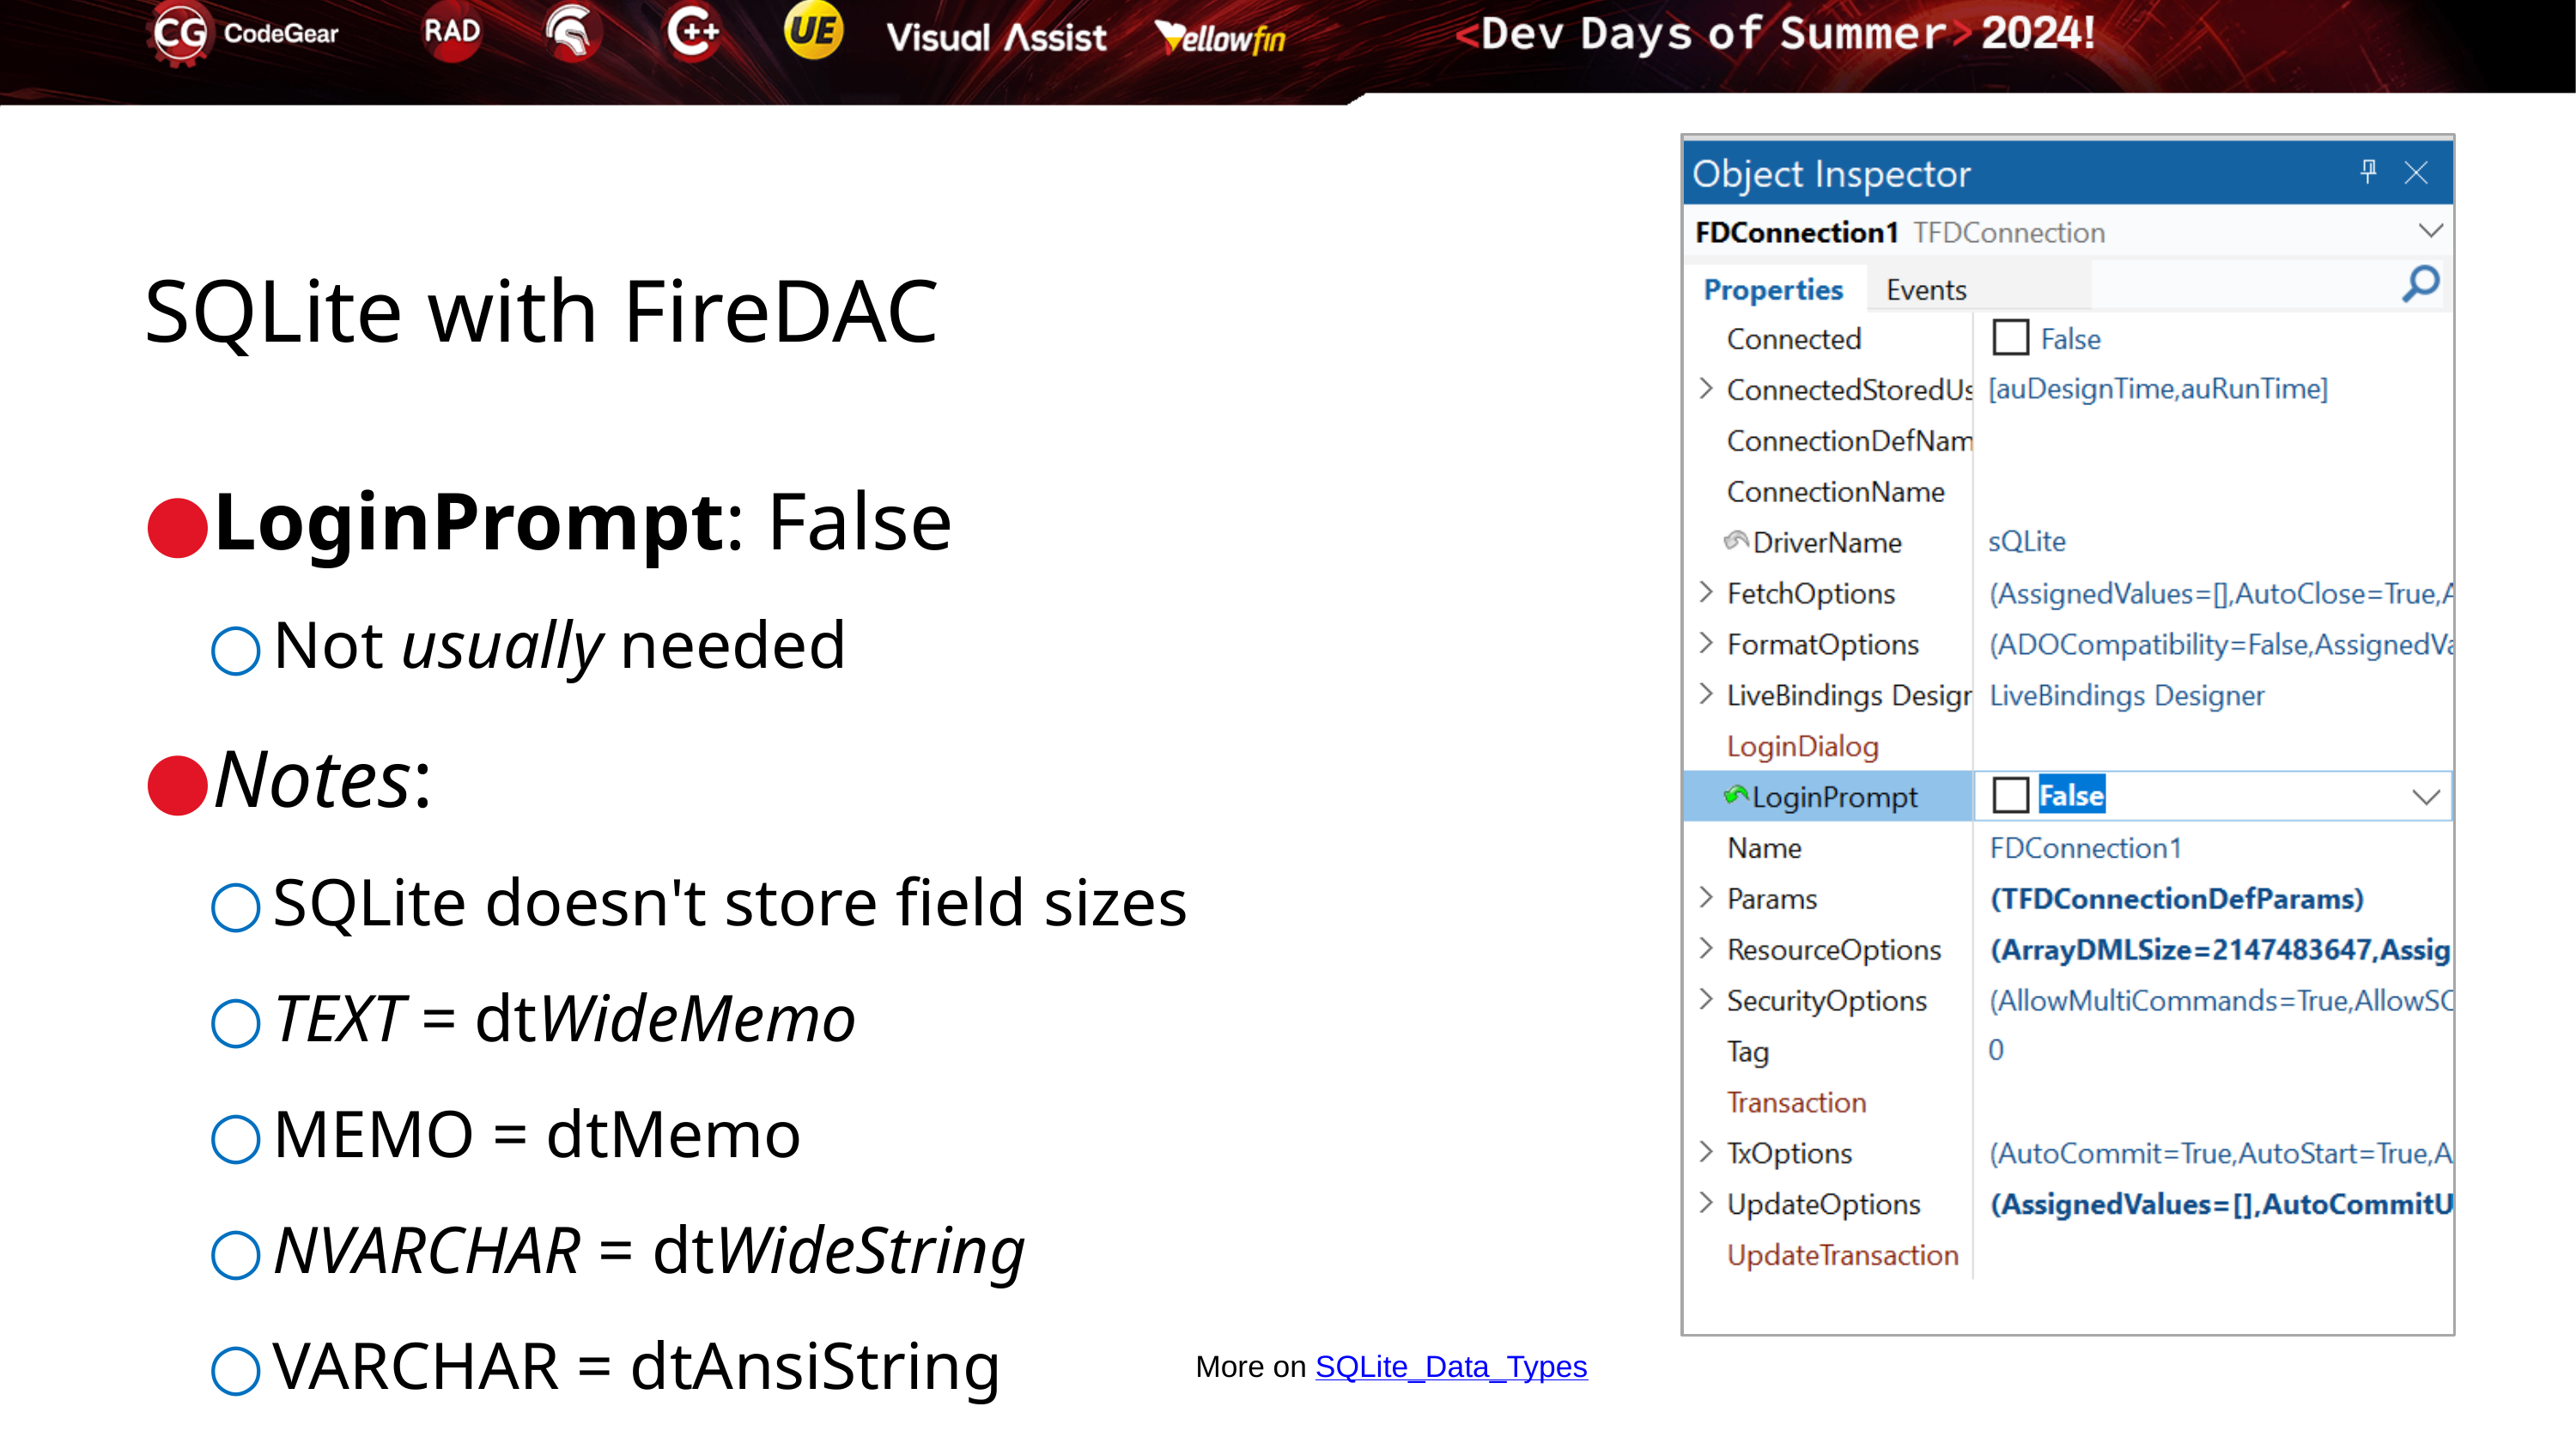

# SQLite with FireDAC
LoginPrompt: False
Not usually needed
Notes:
SQLite doesn't store field sizes
TEXT = dtWideMemo
MEMO = dtMemo
NVARCHAR = dtWideString
VARCHAR = dtAnsiString
More on SQLite_Data_Types